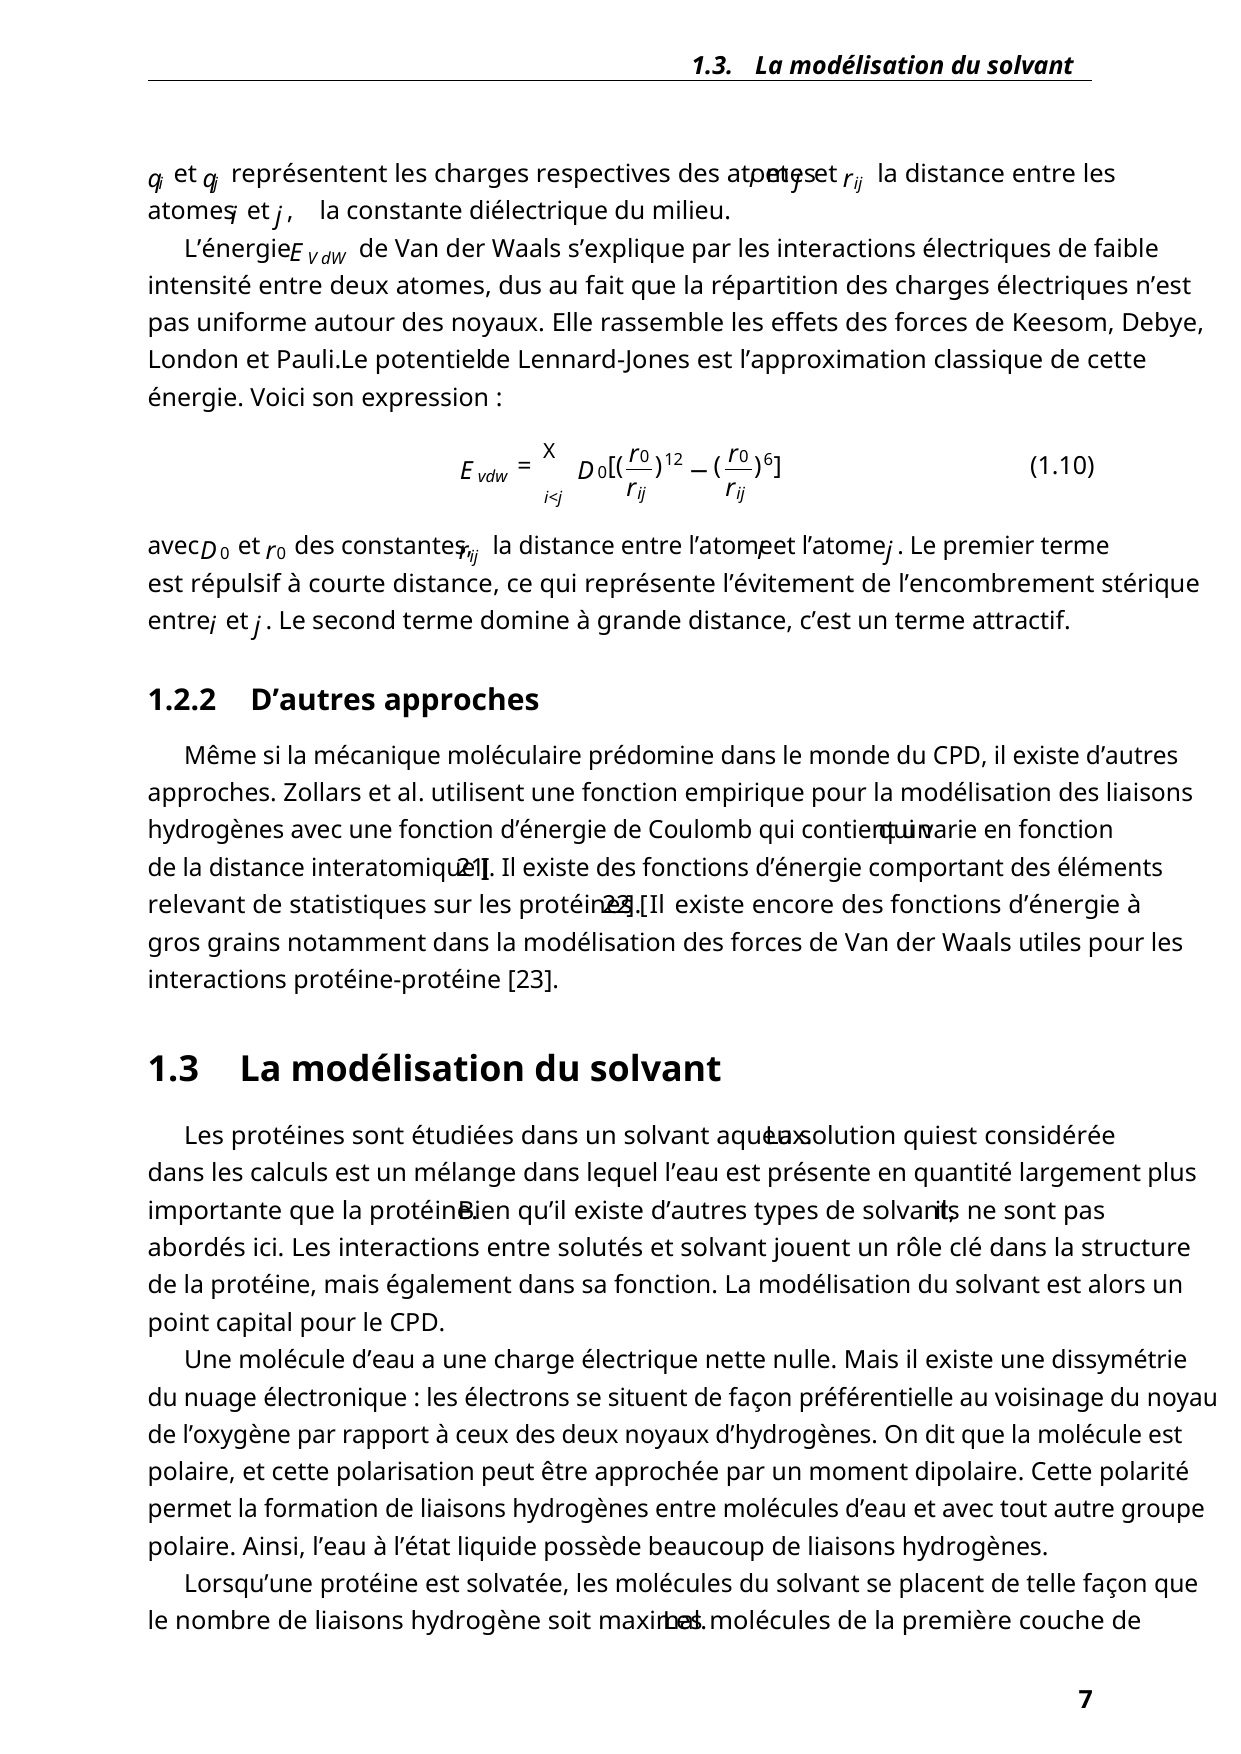

1.3.
La modélisation du solvant
et
représentent les charges respectives des atomes
et
et
la distance entre les
q
q
i
j
r
i
j
ij
atomes
et
,
la constante diélectrique du milieu.
i
j
L’énergie
de Van der Waals s’explique par les interactions électriques de faible
E
V dW
intensité entre deux atomes, dus au fait que la répartition des charges électriques n’est
pas uniforme autour des noyaux. Elle rassemble les effets des forces de Keesom, Debye,
London et Pauli.
Le potentiel
de Lennard-Jones est l’approximation classique de cette
énergie. Voici son expression :
X
r
r
0
0
12
6
=
[(
)
(
)
]
(1.10)
E
D
−
0
vdw
r
r
ij
ij
i<j
avec
et
des constantes,
la distance entre l’atome
et l’atome
. Le premier terme
D
r
r
i
j
0
0
ij
est répulsif à courte distance, ce qui représente l’évitement de l’encombrement stérique
entre
et
. Le second terme domine à grande distance, c’est un terme attractif.
i
j
1.2.2
D’autres approches
Même si la mécanique moléculaire prédomine dans le monde du CPD, il existe d’autres
approches. Zollars et al. utilisent une fonction empirique pour la modélisation des liaisons
hydrogènes avec une fonction d’énergie de Coulomb qui contient un
qui varie en fonction
de la distance interatomique [
21
]. Il existe des fonctions d’énergie comportant des éléments
relevant de statistiques sur les protéines [
22
].
Il
existe encore des fonctions d’énergie à
gros grains notamment dans la modélisation des forces de Van der Waals utiles pour les
interactions protéine-protéine [23].
1.3
La modélisation du solvant
Les protéines sont étudiées dans un solvant aqueux.
La solution qui
est considérée
dans les calculs est un mélange dans lequel l’eau est présente en quantité largement plus
importante que la protéine.
Bien qu’il
existe d’autres types de solvant,
ils ne sont pas
abordés ici. Les interactions entre solutés et solvant jouent un rôle clé dans la structure
de la protéine, mais également dans sa fonction. La modélisation du solvant est alors un
point capital pour le CPD.
Une molécule d’eau a une charge électrique nette nulle. Mais il existe une dissymétrie
du nuage électronique : les électrons se situent de façon préférentielle au voisinage du noyau
de l’oxygène par rapport à ceux des deux noyaux d’hydrogènes. On dit que la molécule est
polaire, et cette polarisation peut être approchée par un moment dipolaire. Cette polarité
permet la formation de liaisons hydrogènes entre molécules d’eau et avec tout autre groupe
polaire. Ainsi, l’eau à l’état liquide possède beaucoup de liaisons hydrogènes.
Lorsqu’une protéine est solvatée, les molécules du solvant se placent de telle façon que
le nombre de liaisons hydrogène soit maximal.
Les molécules de la première couche de
7